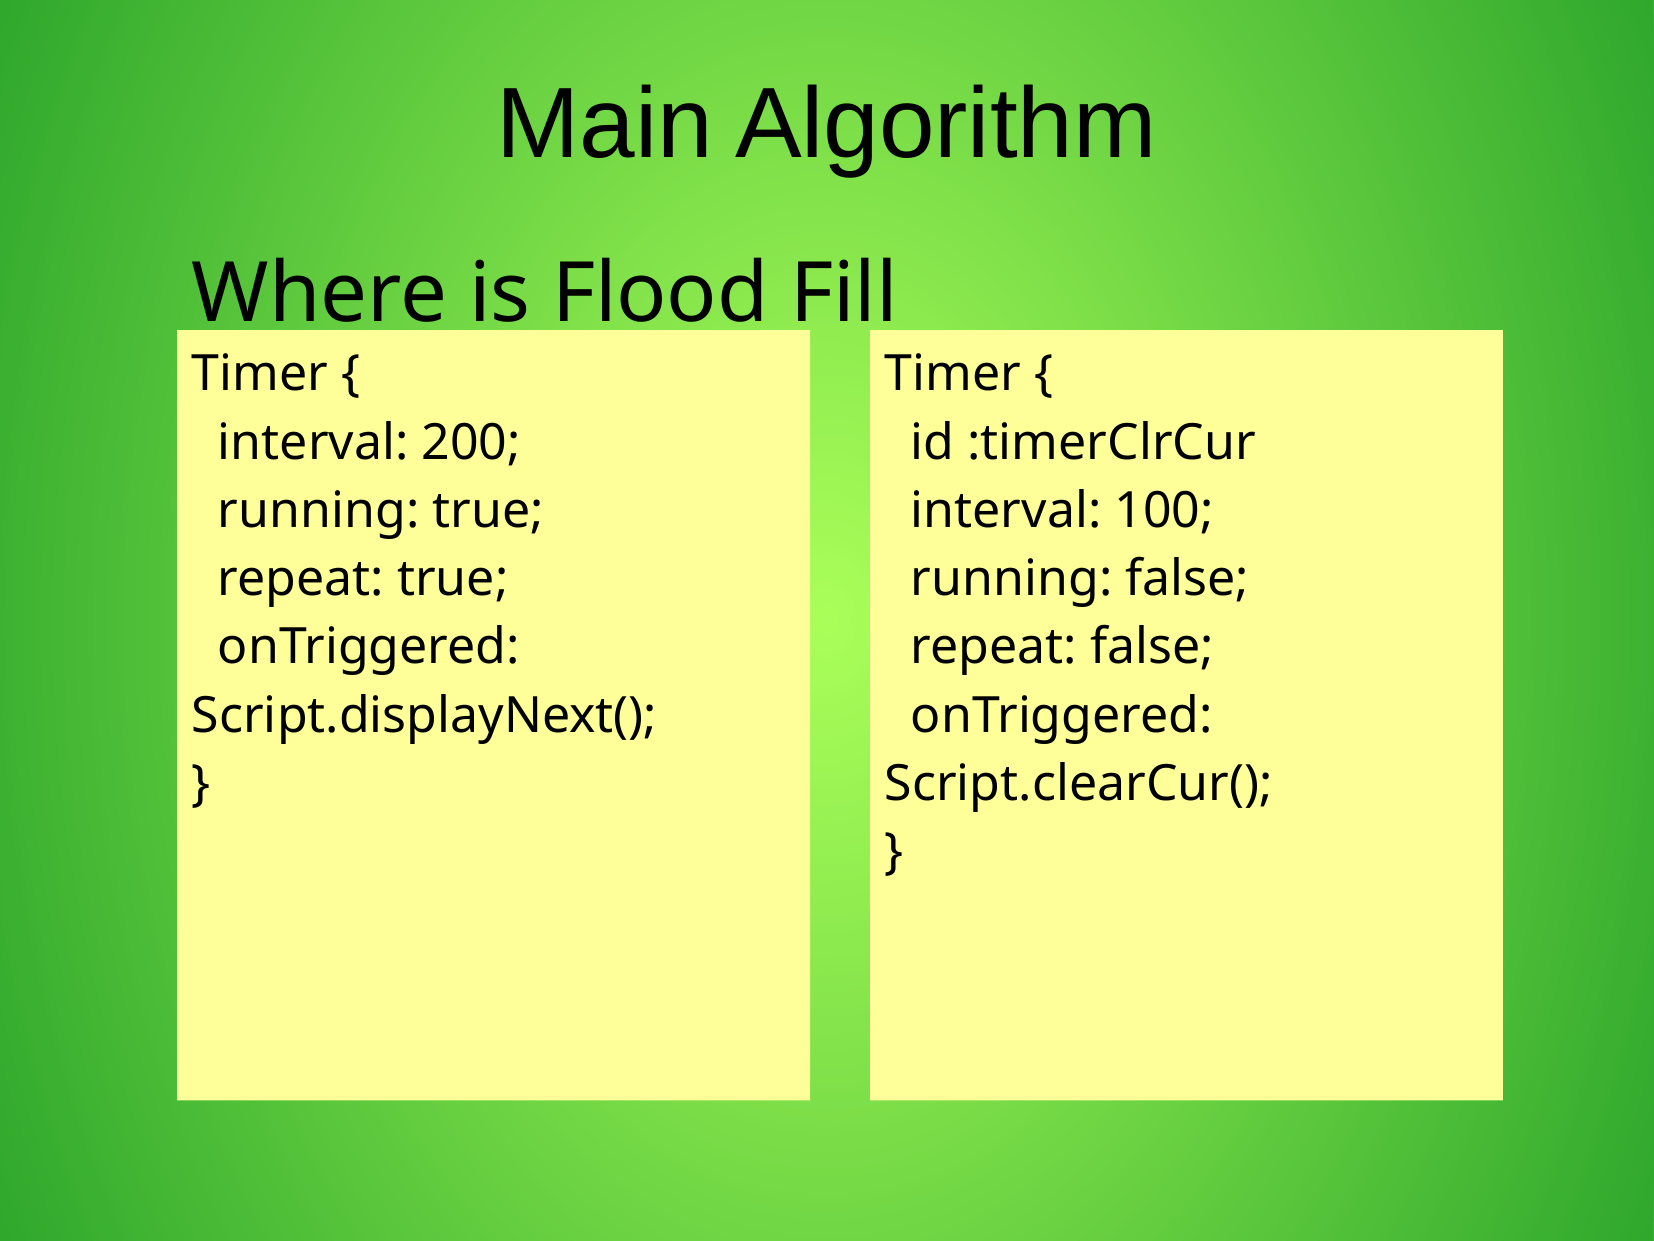

Main Algorithm
Where is Flood Fill
Timer {
 interval: 200;
 running: true;
 repeat: true;
 onTriggered: Script.displayNext();
}
Timer {
 id :timerClrCur
 interval: 100;
 running: false;
 repeat: false;
 onTriggered: Script.clearCur();
}